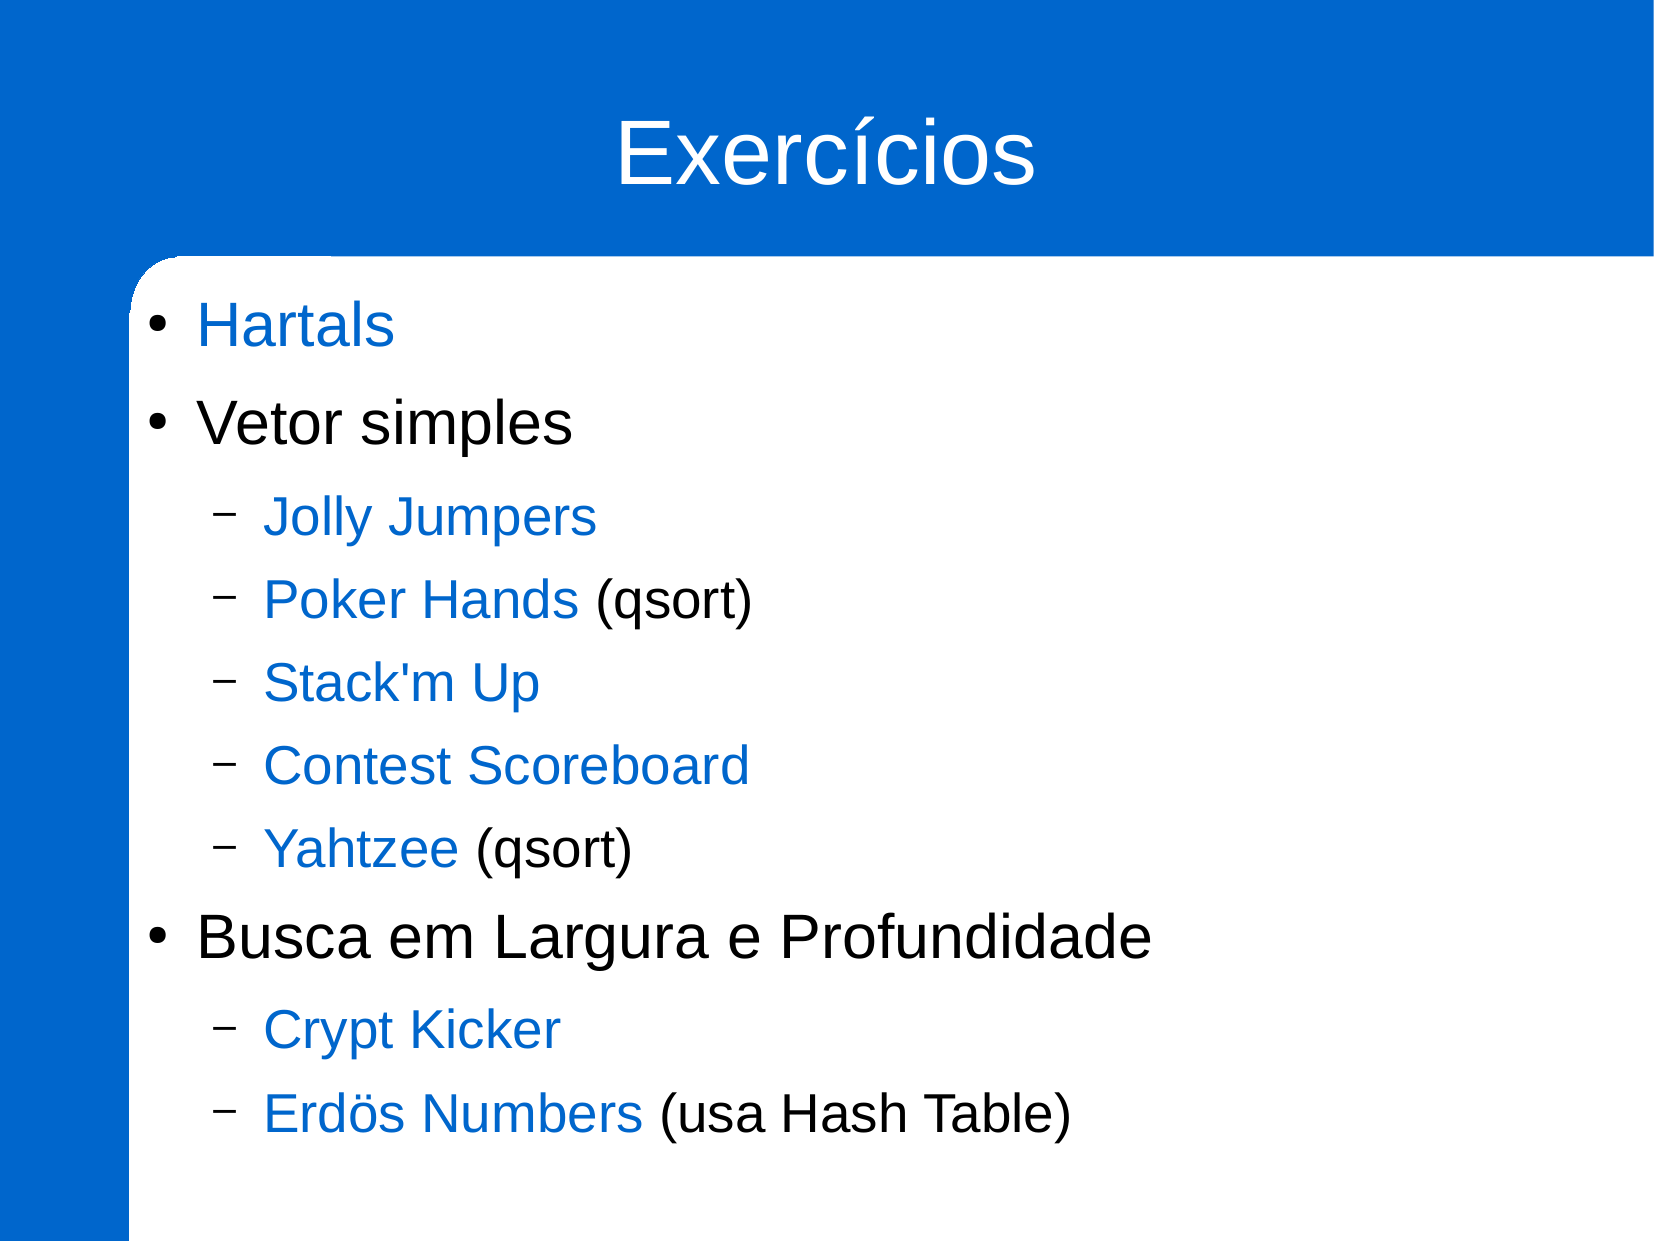

# Exercícios
Hartals
Vetor simples
Jolly Jumpers
Poker Hands (qsort)
Stack'm Up
Contest Scoreboard
Yahtzee (qsort)
Busca em Largura e Profundidade
Crypt Kicker
Erdös Numbers (usa Hash Table)